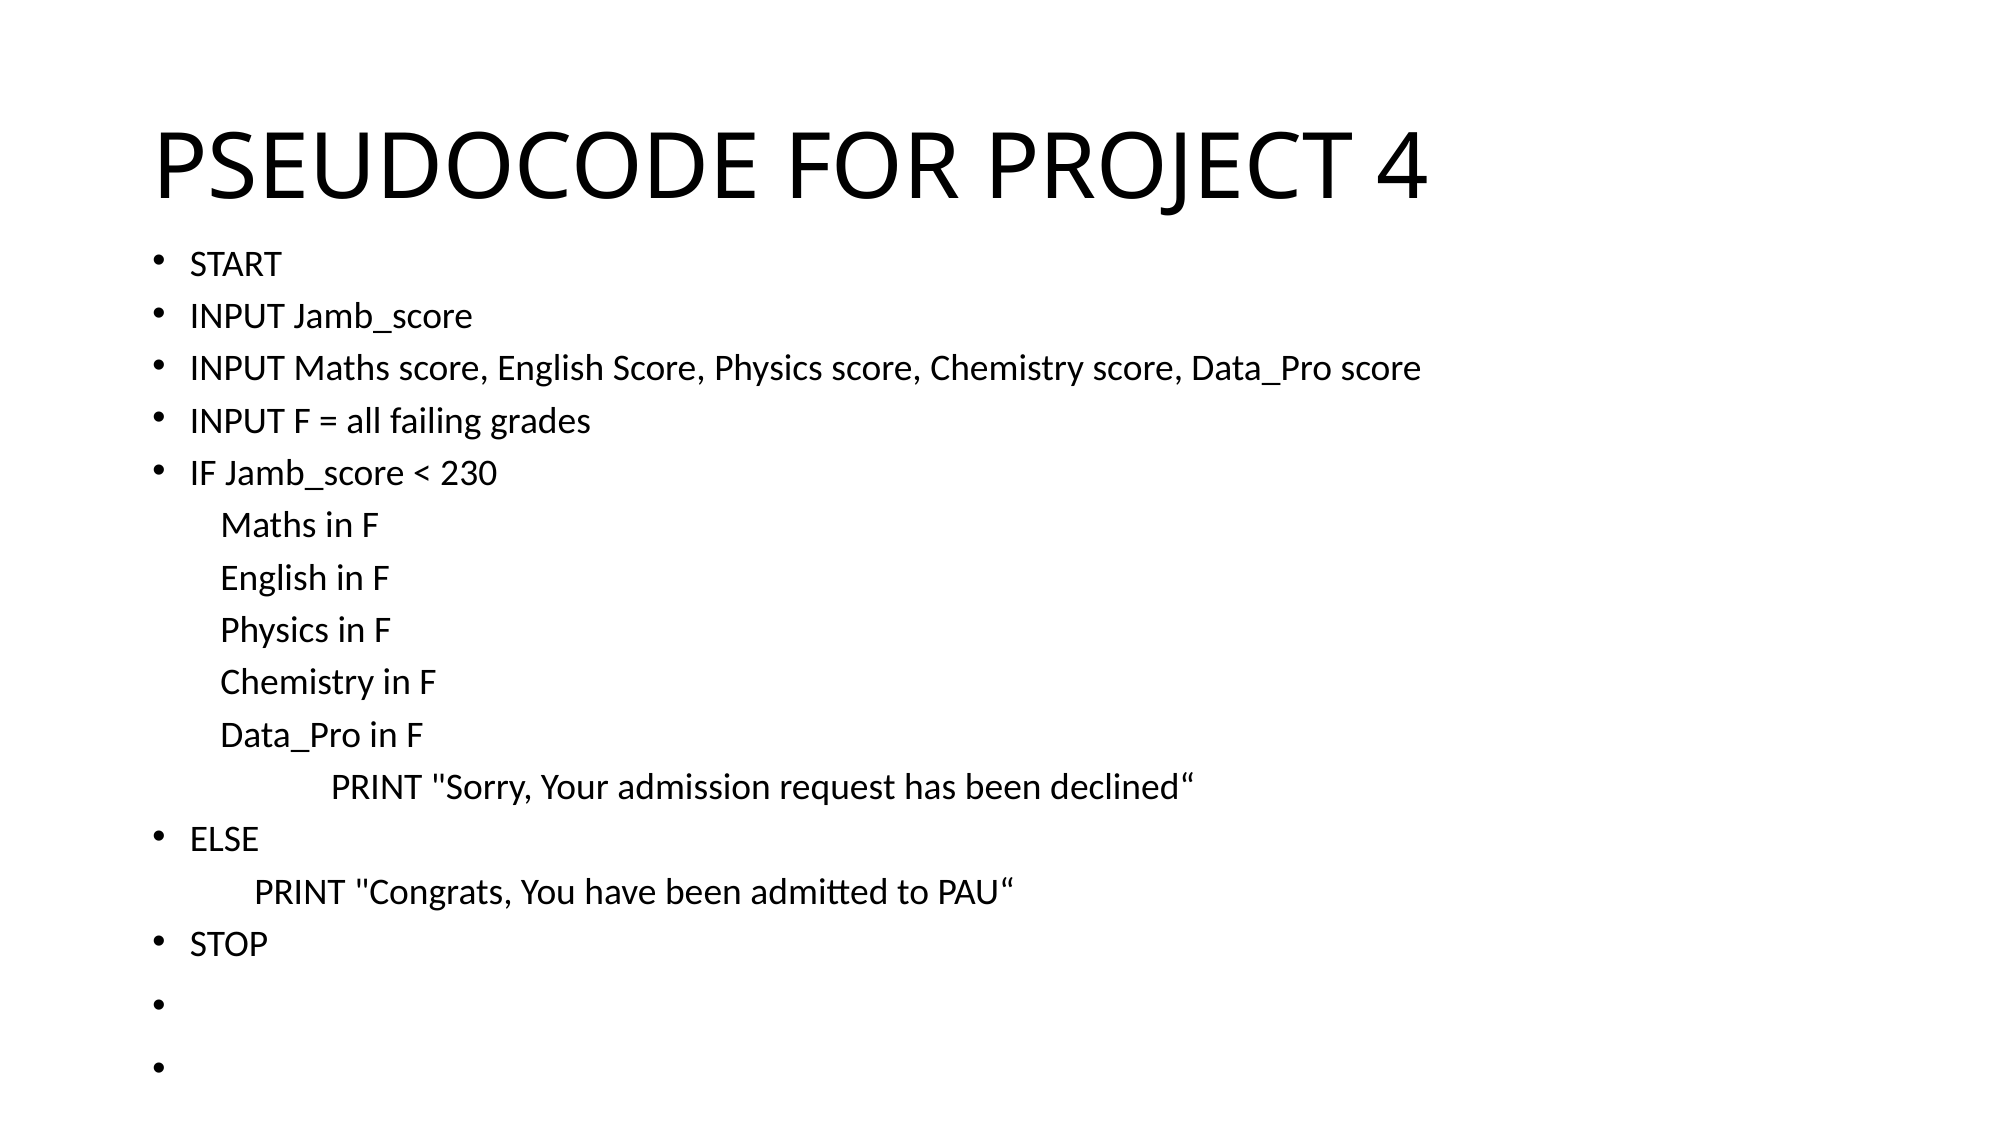

# PSEUDOCODE FOR PROJECT 4
START
INPUT Jamb_score
INPUT Maths score, English Score, Physics score, Chemistry score, Data_Pro score
INPUT F = all failing grades
IF Jamb_score < 230
 Maths in F
 English in F
 Physics in F
 Chemistry in F
 Data_Pro in F
 PRINT "Sorry, Your admission request has been declined“
ELSE
 PRINT "Congrats, You have been admitted to PAU“
STOP